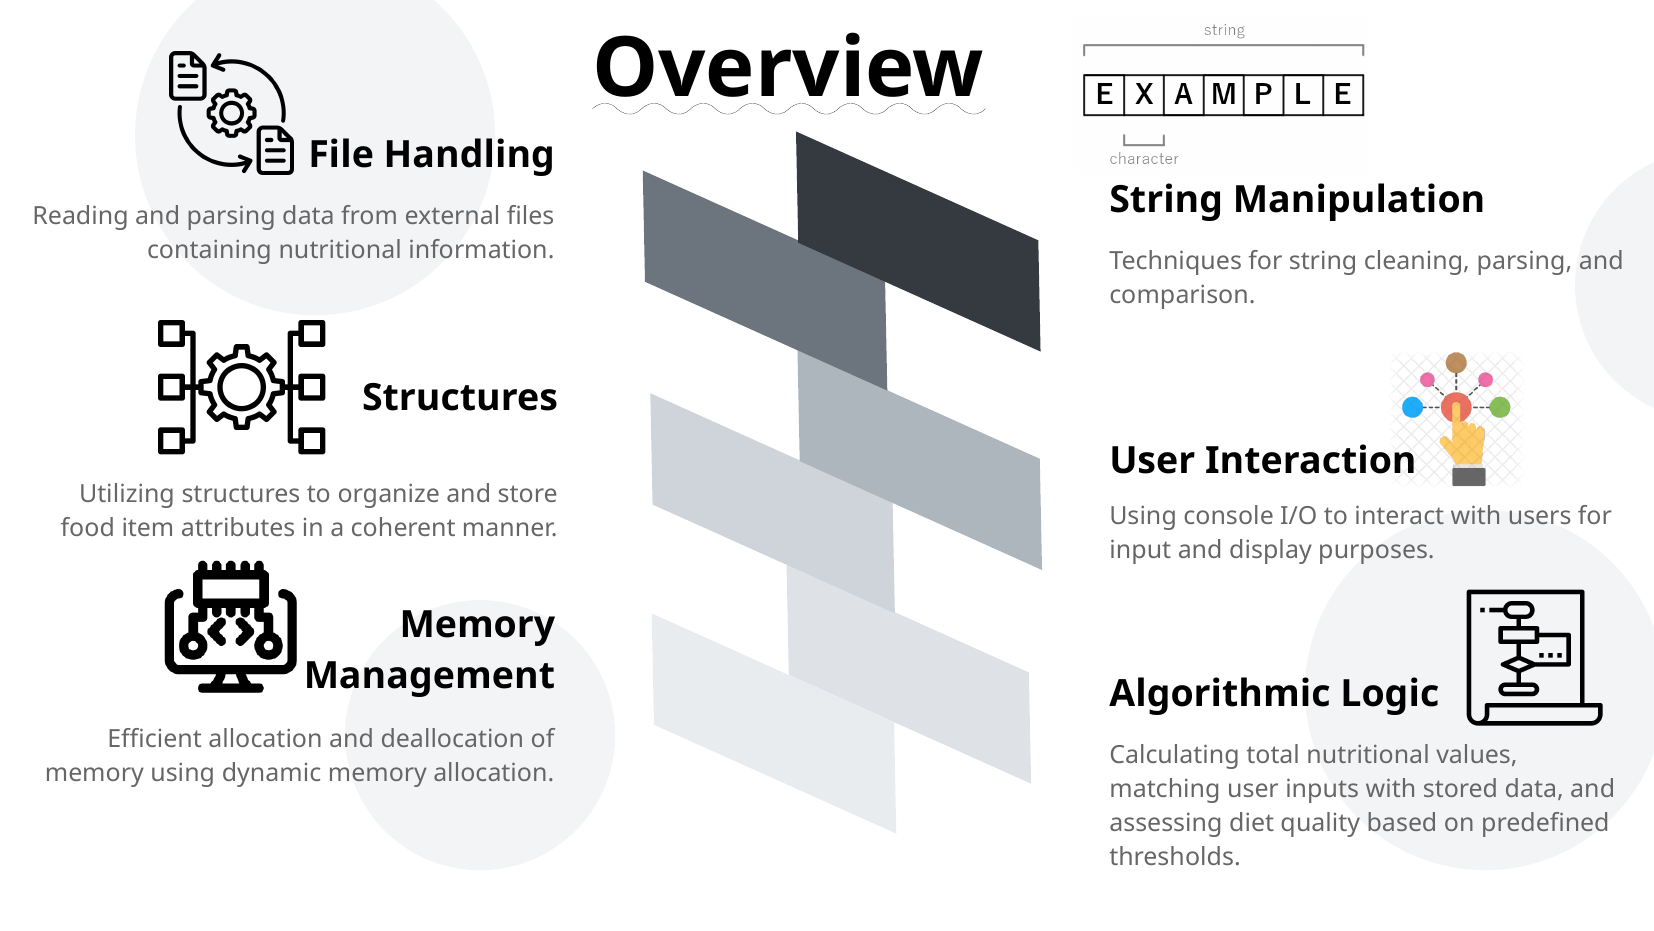

Overview
File Handling
String Manipulation
Reading and parsing data from external files containing nutritional information.
Techniques for string cleaning, parsing, and comparison.
Structures
User Interaction
Utilizing structures to organize and store food item attributes in a coherent manner.
Using console I/O to interact with users for input and display purposes.
Memory Management
Algorithmic Logic
Efficient allocation and deallocation of memory using dynamic memory allocation.
Calculating total nutritional values, matching user inputs with stored data, and assessing diet quality based on predefined thresholds.